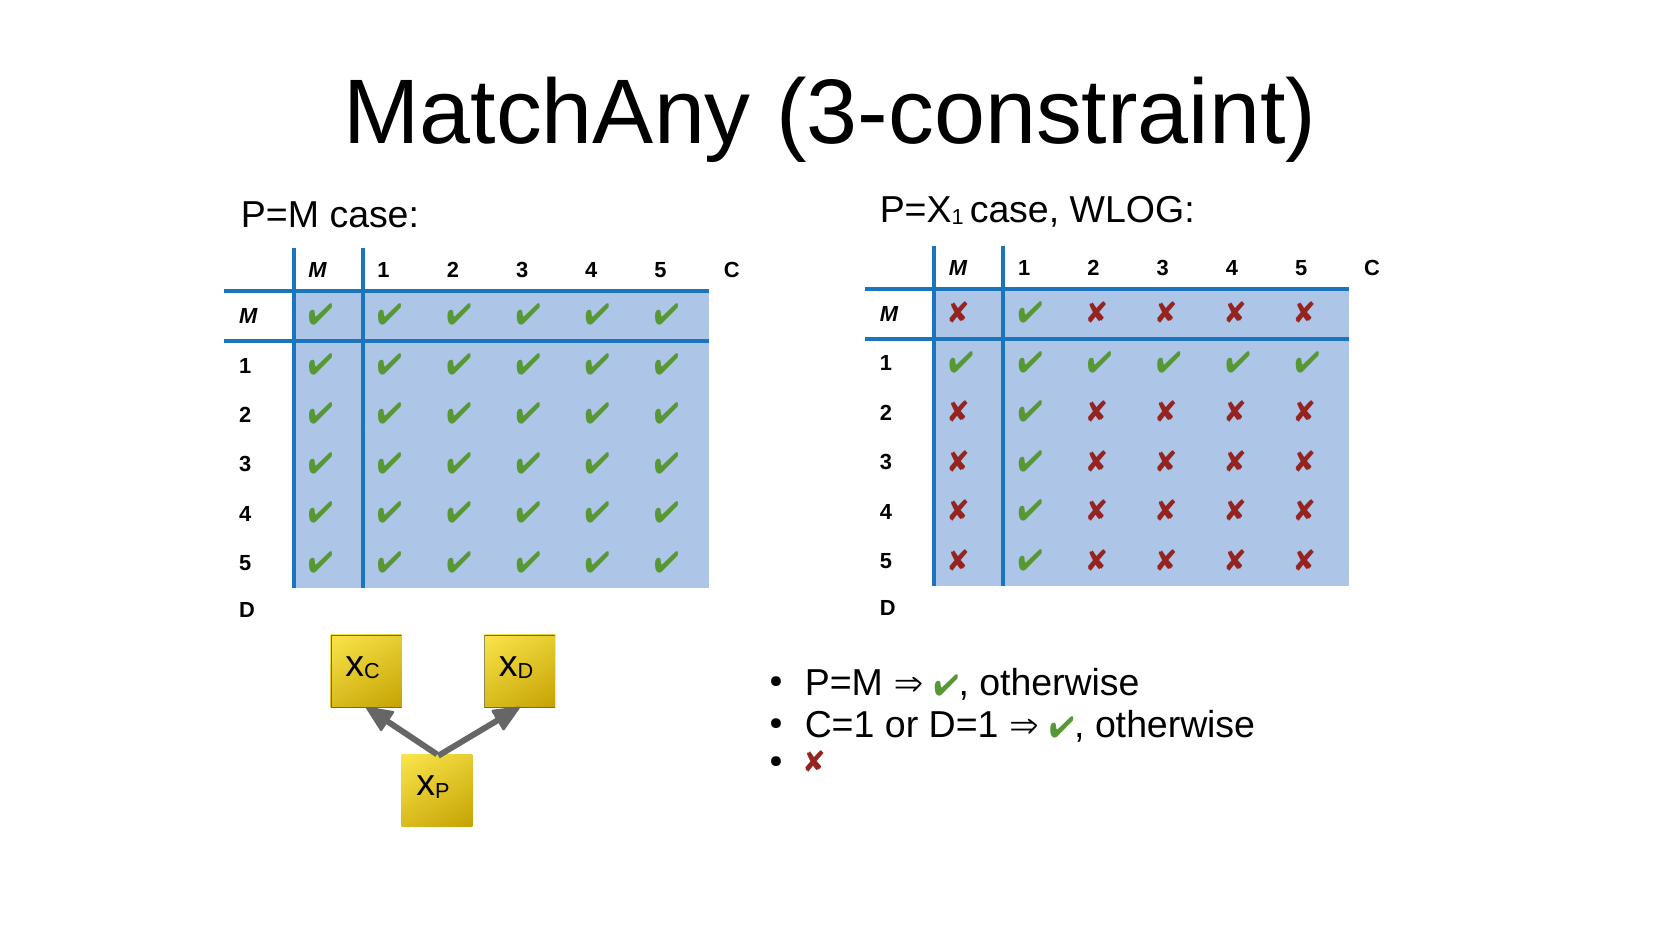

# MatchAny (3-constraint)
P=X1 case, WLOG:
P=M case:
| | M | 1 | 2 | 3 | 4 | 5 | C |
| --- | --- | --- | --- | --- | --- | --- | --- |
| M | ✘ | ✔ | ✘ | ✘ | ✘ | ✘ | |
| 1 | ✔ | ✔ | ✔ | ✔ | ✔ | ✔ | |
| 2 | ✘ | ✔ | ✘ | ✘ | ✘ | ✘ | |
| 3 | ✘ | ✔ | ✘ | ✘ | ✘ | ✘ | |
| 4 | ✘ | ✔ | ✘ | ✘ | ✘ | ✘ | |
| 5 | ✘ | ✔ | ✘ | ✘ | ✘ | ✘ | |
| D | | | | | | | |
| | M | 1 | 2 | 3 | 4 | 5 | C |
| --- | --- | --- | --- | --- | --- | --- | --- |
| M | ✔ | ✔ | ✔ | ✔ | ✔ | ✔ | |
| 1 | ✔ | ✔ | ✔ | ✔ | ✔ | ✔ | |
| 2 | ✔ | ✔ | ✔ | ✔ | ✔ | ✔ | |
| 3 | ✔ | ✔ | ✔ | ✔ | ✔ | ✔ | |
| 4 | ✔ | ✔ | ✔ | ✔ | ✔ | ✔ | |
| 5 | ✔ | ✔ | ✔ | ✔ | ✔ | ✔ | |
| D | | | | | | | |
xC
xD
P=M ⇒ ✔, otherwise
C=1 or D=1 ⇒ ✔, otherwise
✘
xP